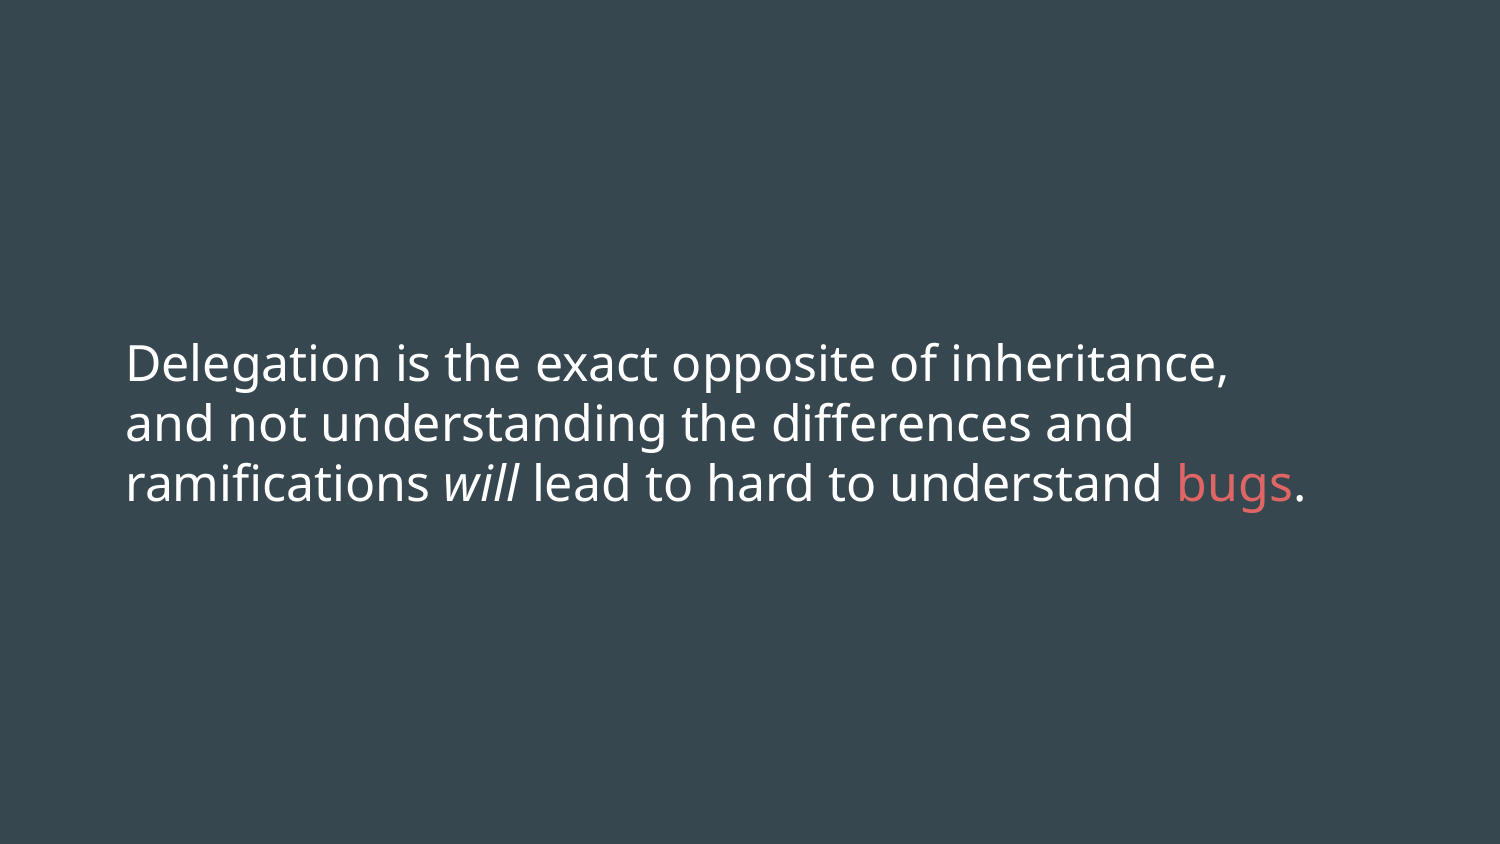

# Delegation is the exact opposite of inheritance, and not understanding the differences and ramifications will lead to hard to understand bugs.